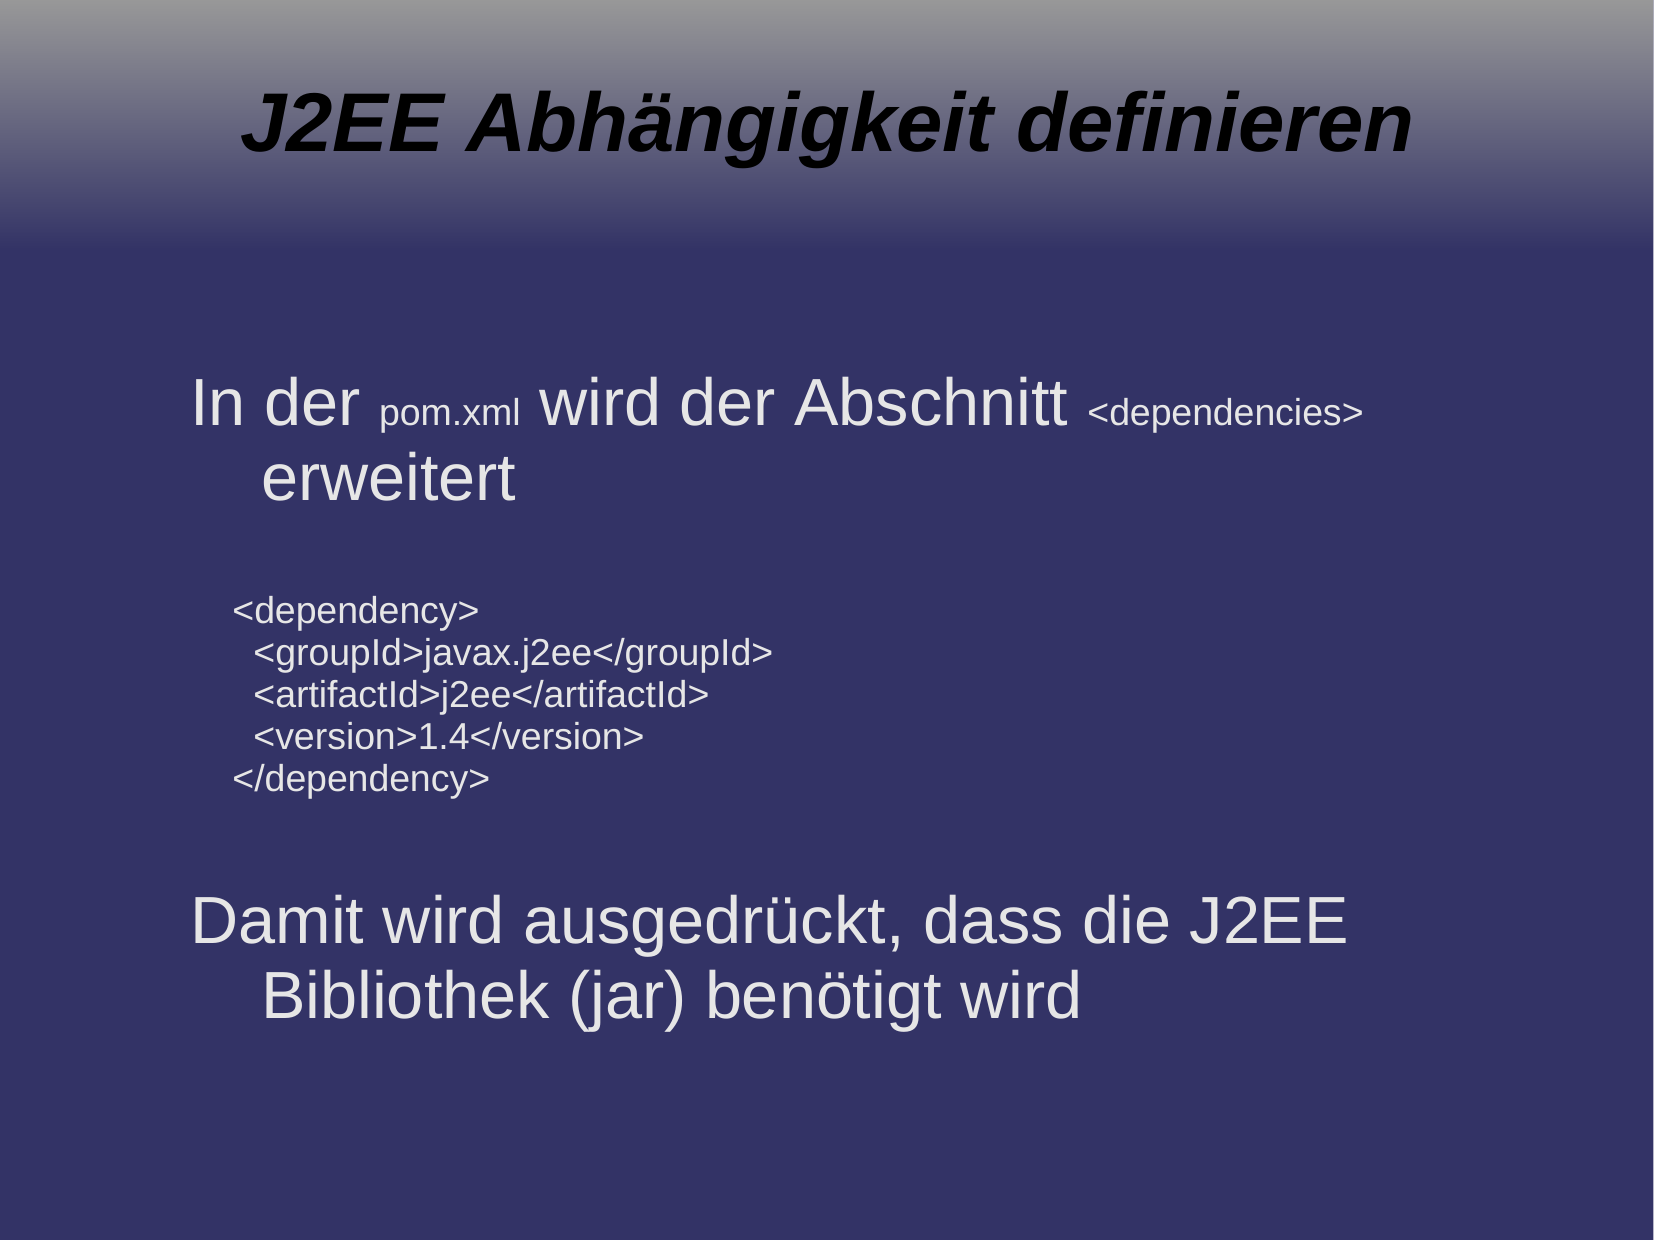

# J2EE Abhängigkeit definieren
In der pom.xml wird der Abschnitt <dependencies> erweitert
 <dependency>
 <groupId>javax.j2ee</groupId>
 <artifactId>j2ee</artifactId>
 <version>1.4</version>
 </dependency>
Damit wird ausgedrückt, dass die J2EE Bibliothek (jar) benötigt wird